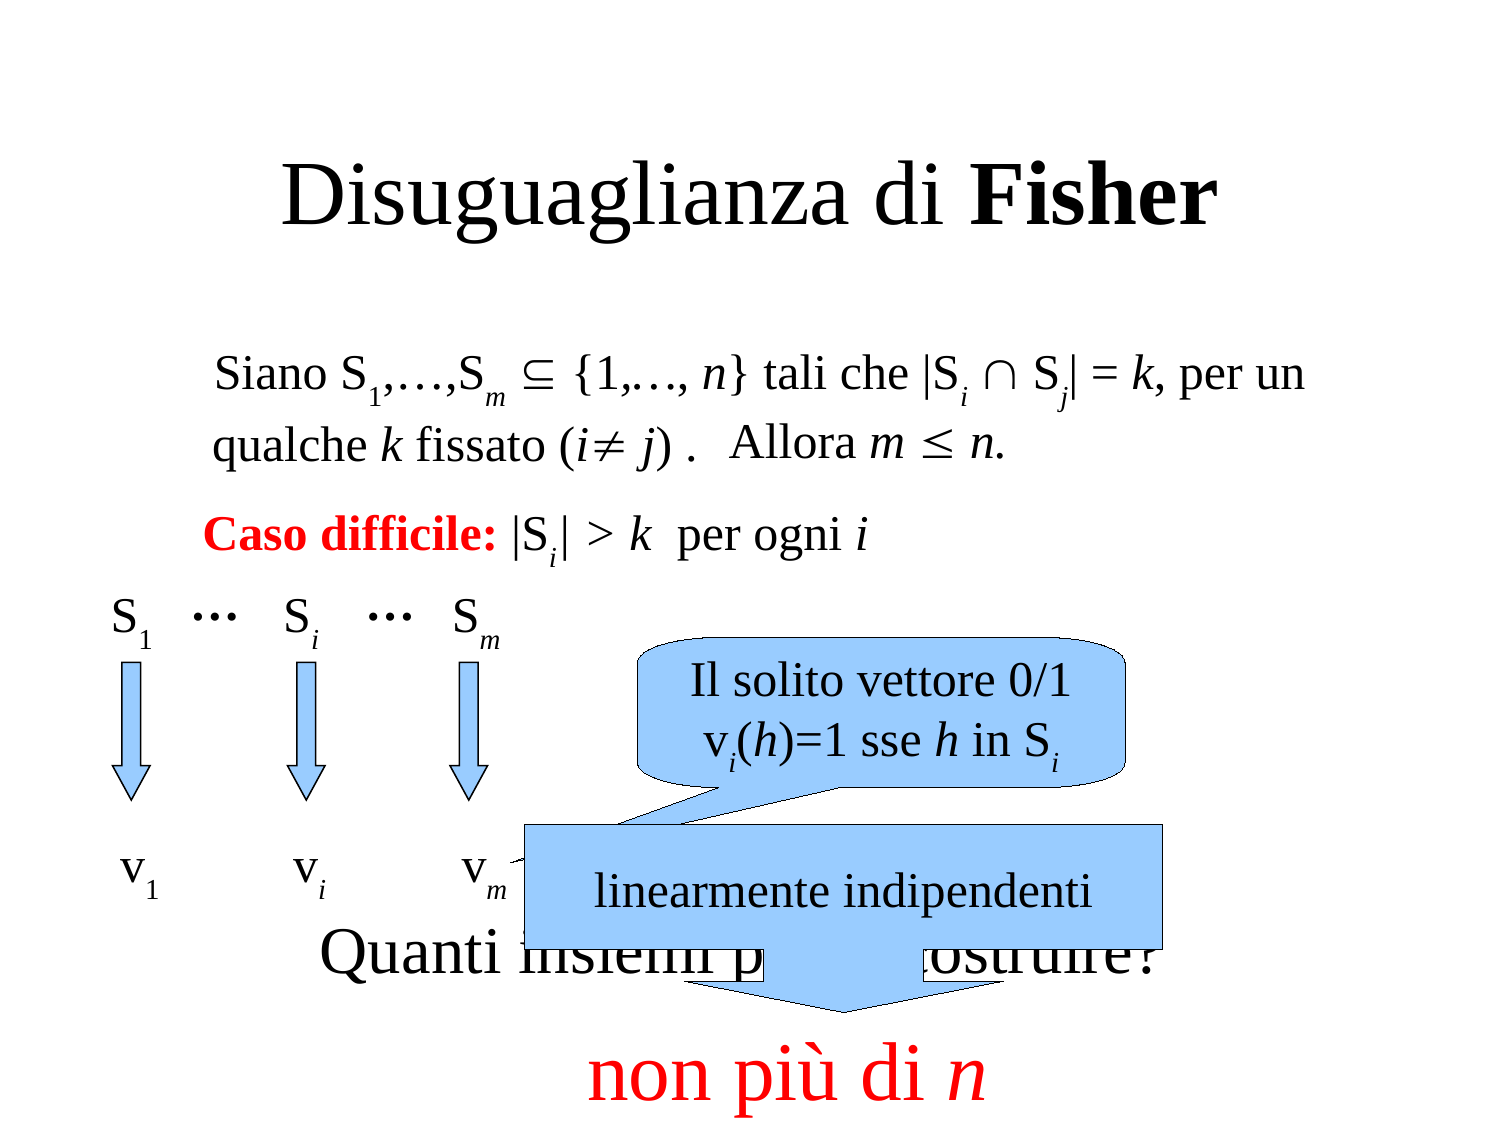

# Disuguaglianza di Fisher
Siano S1,…,Sm  {1,…, n} tali che |Si  Sj| = k, per un qualche k fissato (i≠ j) .
Allora m ≤ n.
Caso difficile: |Si| > k per ogni i
…
…
S1
Si
Sm
v1
vi
vm
Il solito vettore 0/1
vi(h)=1 sse h in Si
linearmente indipendenti
Quanti insiemi posso costruire?
non più di n